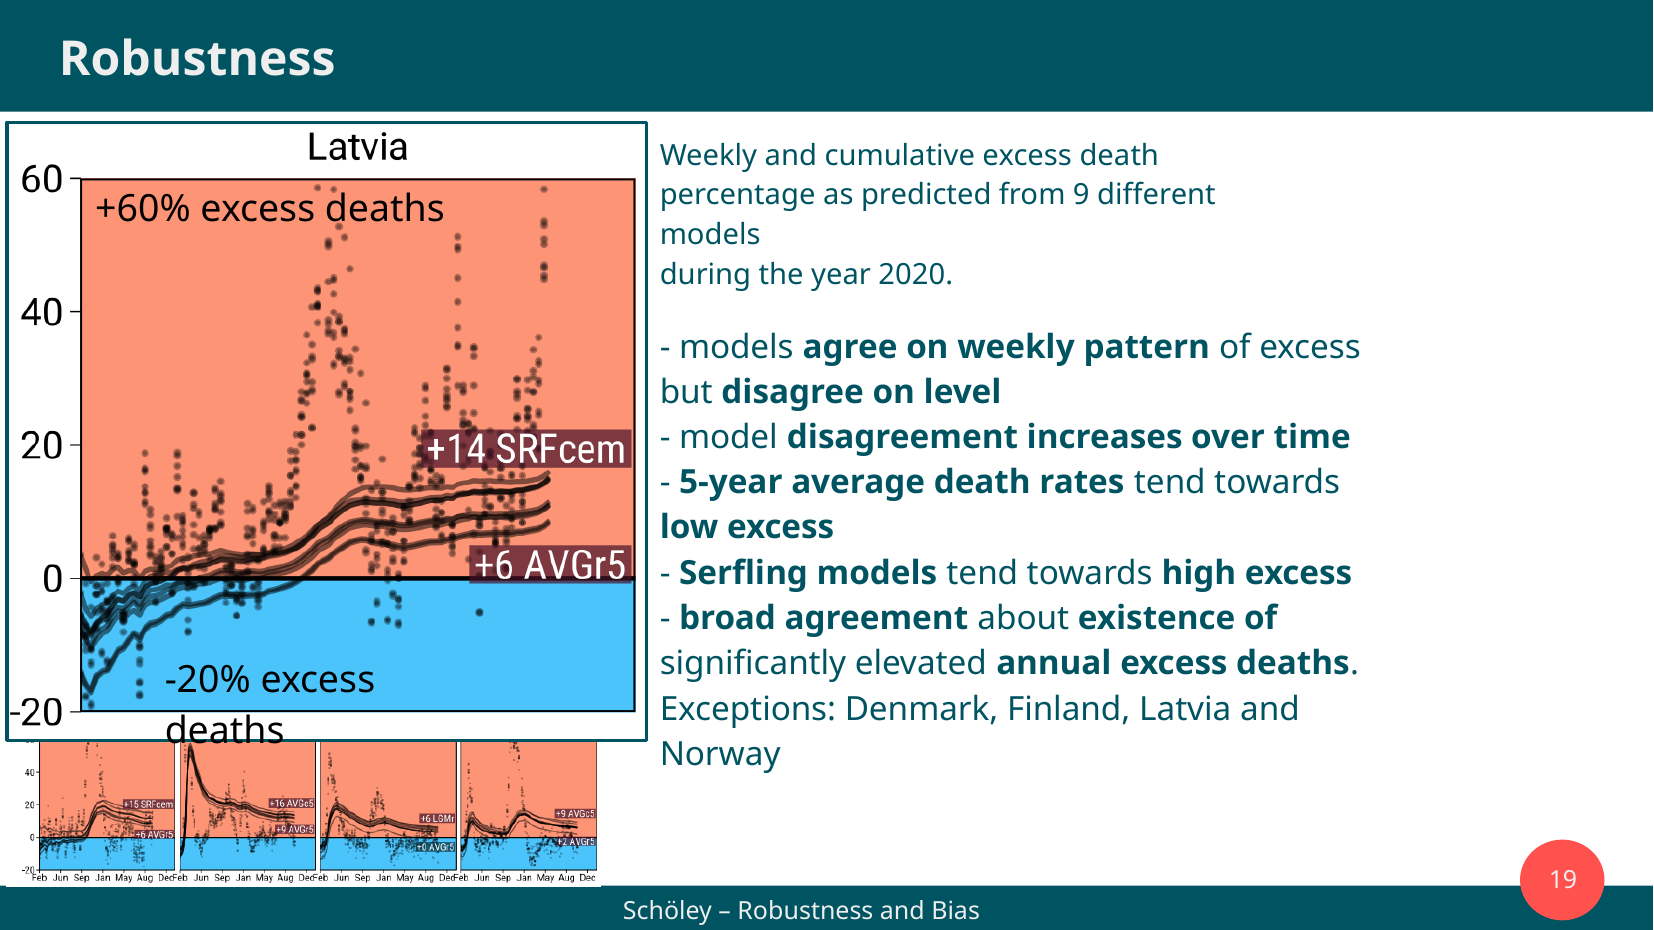

# Robustness
Weekly and cumulative excess death percentage as predicted from 9 different models
during the year 2020.
+60% excess deaths
- models agree on weekly pattern of excess but disagree on level
- model disagreement increases over time
- 5-year average death rates tend towards low excess
- Serfling models tend towards high excess
- broad agreement about existence of significantly elevated annual excess deaths. Exceptions: Denmark, Finland, Latvia and Norway
-20% excess deaths
19
Schöley – Robustness and Bias